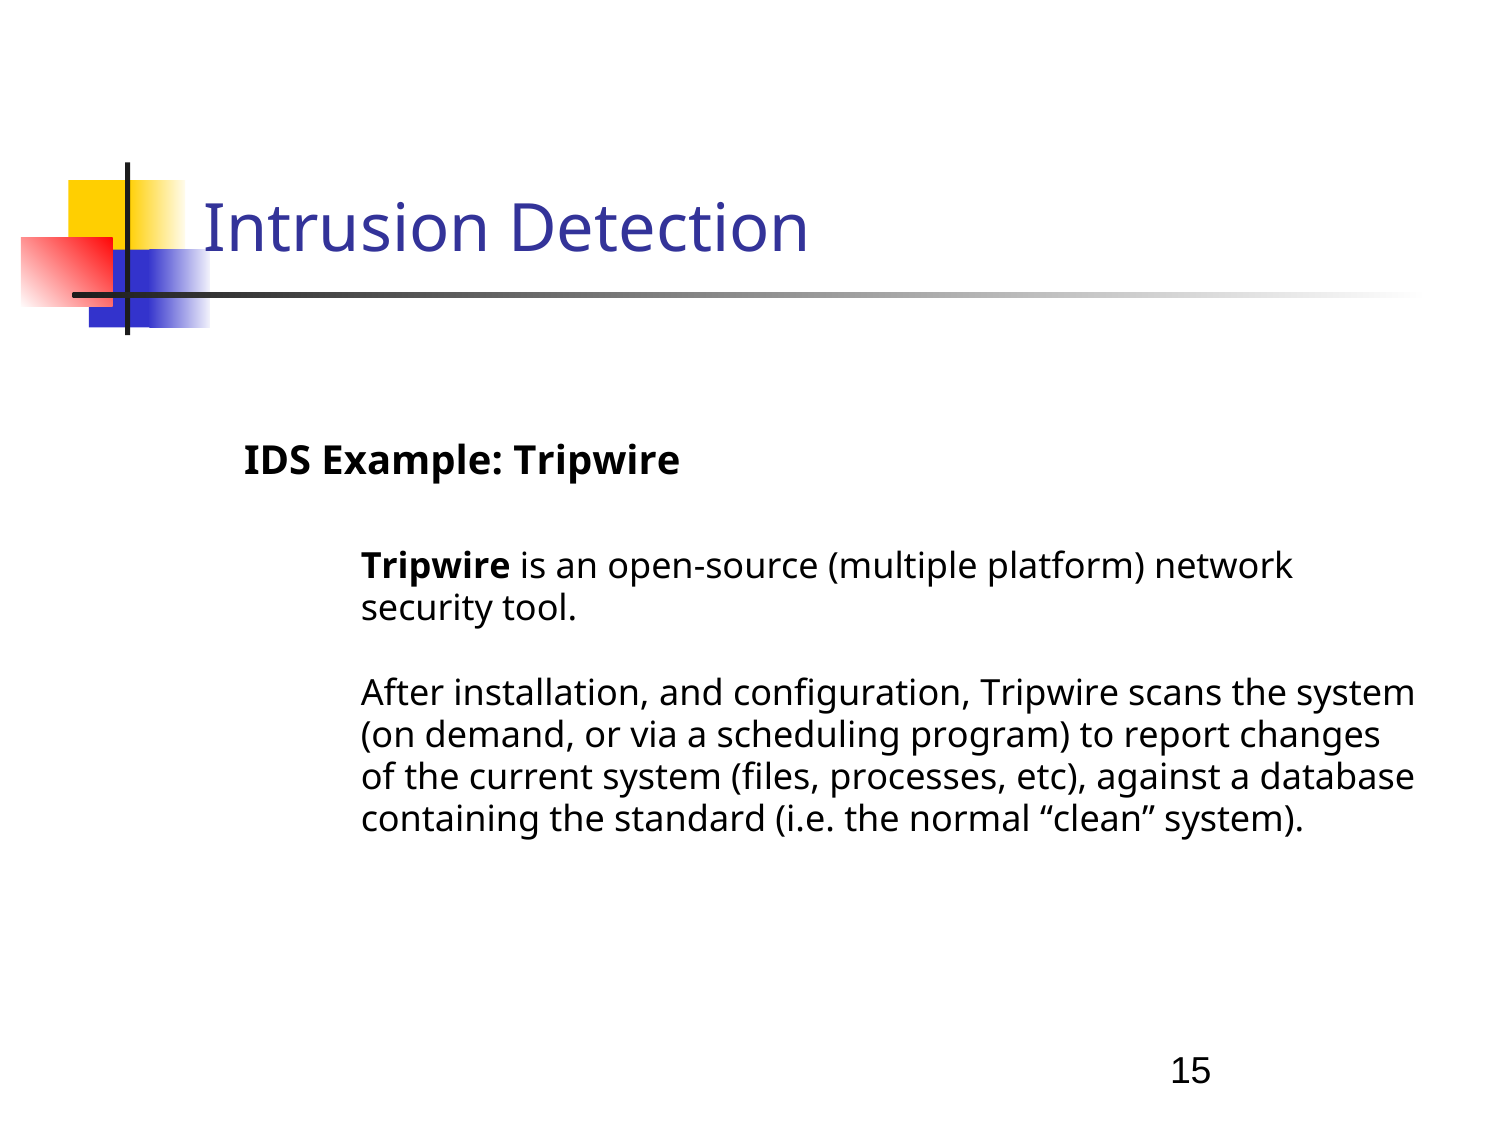

# Intrusion Detection
IDS Example: Tripwire
Tripwire is an open-source (multiple platform) network security tool.
After installation, and configuration, Tripwire scans the system (on demand, or via a scheduling program) to report changes of the current system (files, processes, etc), against a database containing the standard (i.e. the normal “clean” system).
15